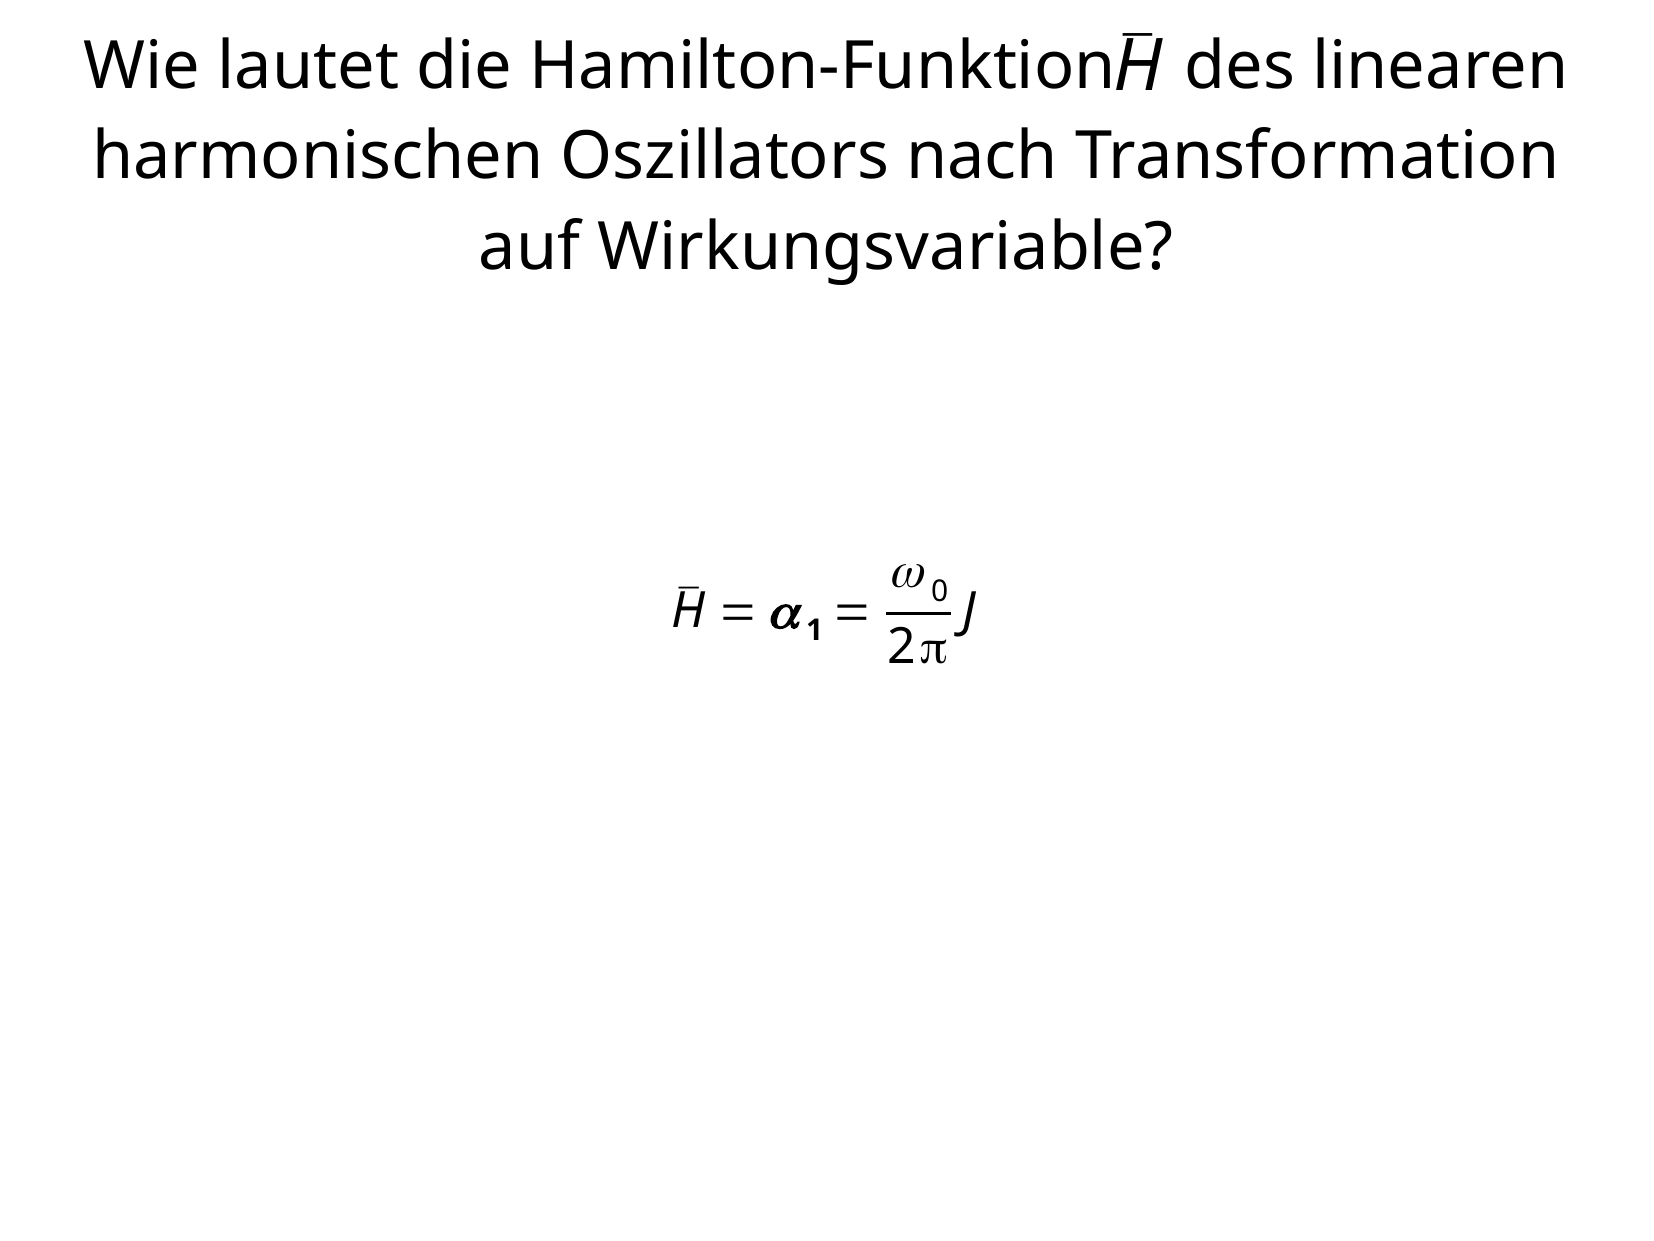

# Wie lautet die Hamilton-Funktion des linearen harmonischen Oszillators nach Transformation auf Wirkungsvariable?